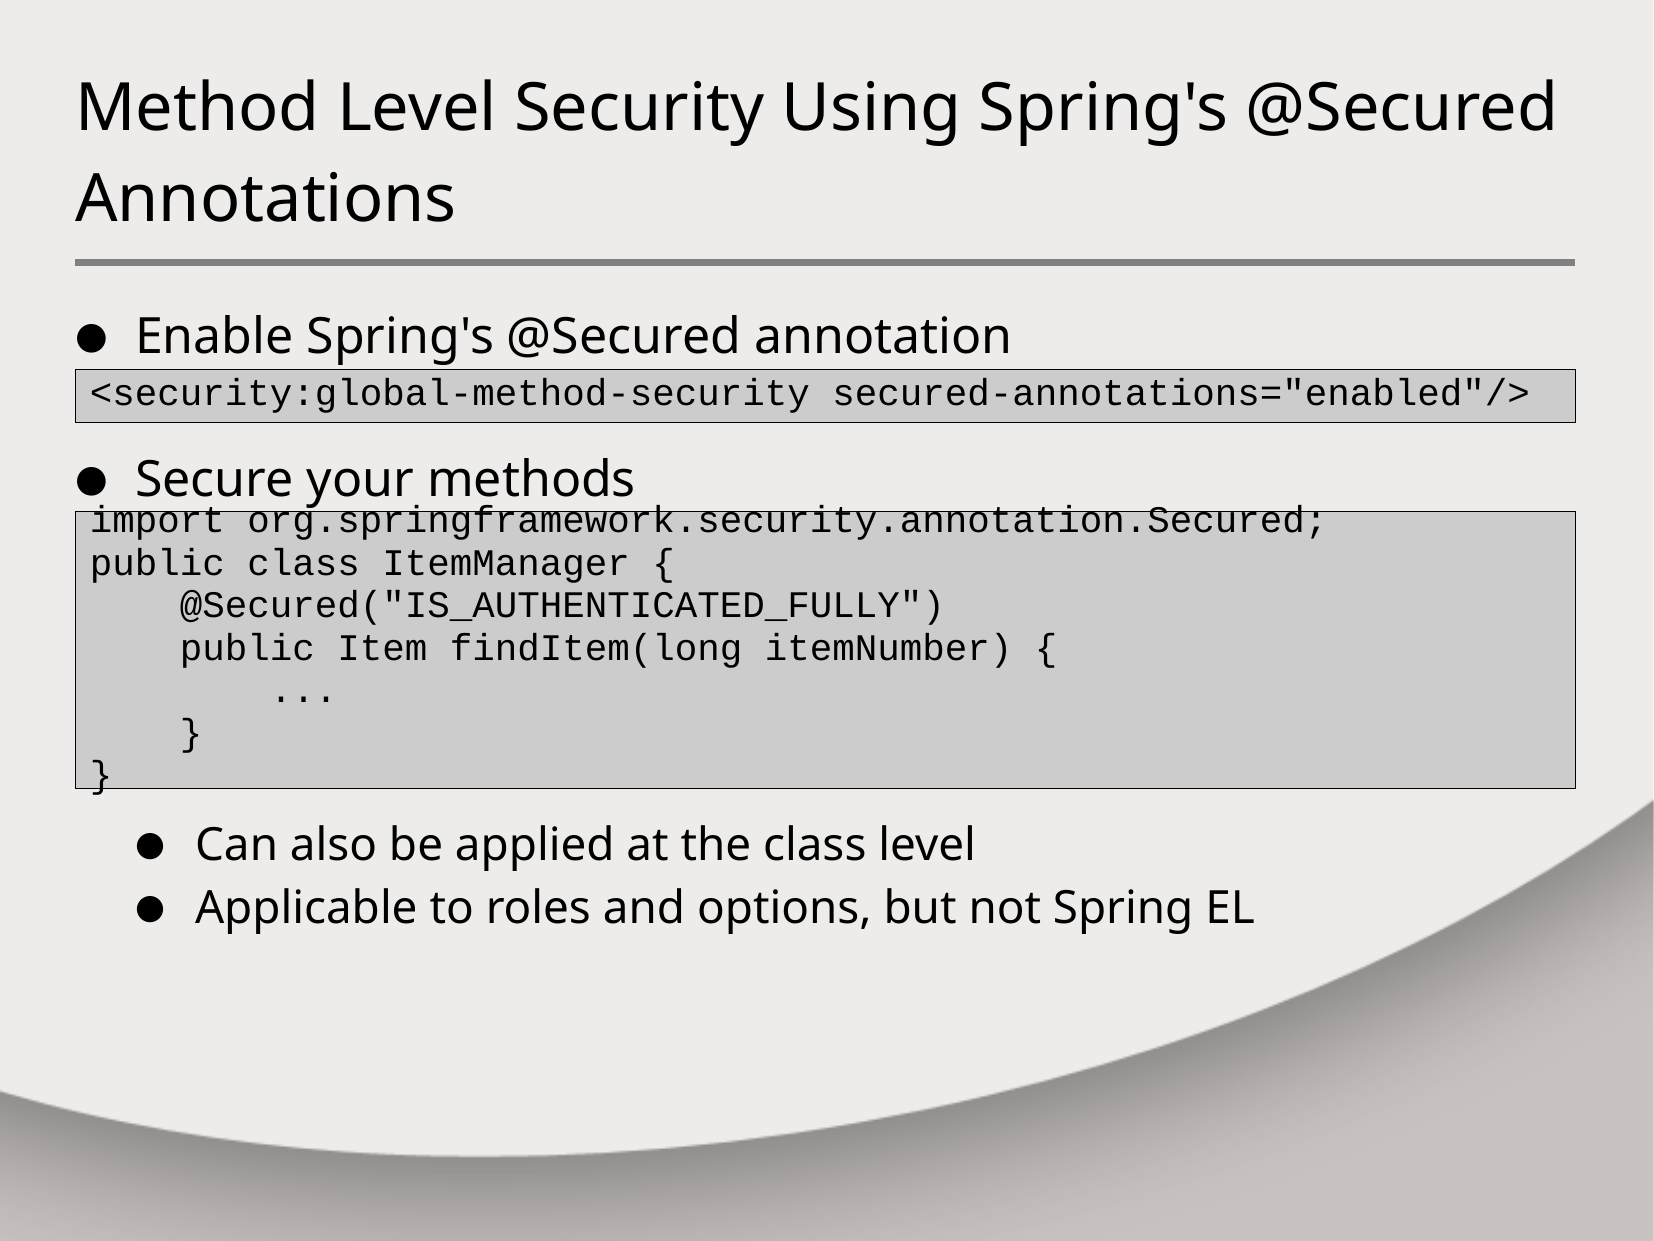

# Method Level Security Using Spring's @Secured Annotations
Enable Spring's @Secured annotation
Secure your methods
Can also be applied at the class level
Applicable to roles and options, but not Spring EL
<security:global-method-security secured-annotations="enabled"/>
import org.springframework.security.annotation.Secured;
public class ItemManager {
 @Secured("IS_AUTHENTICATED_FULLY")
 public Item findItem(long itemNumber) {
 ...
 }
}